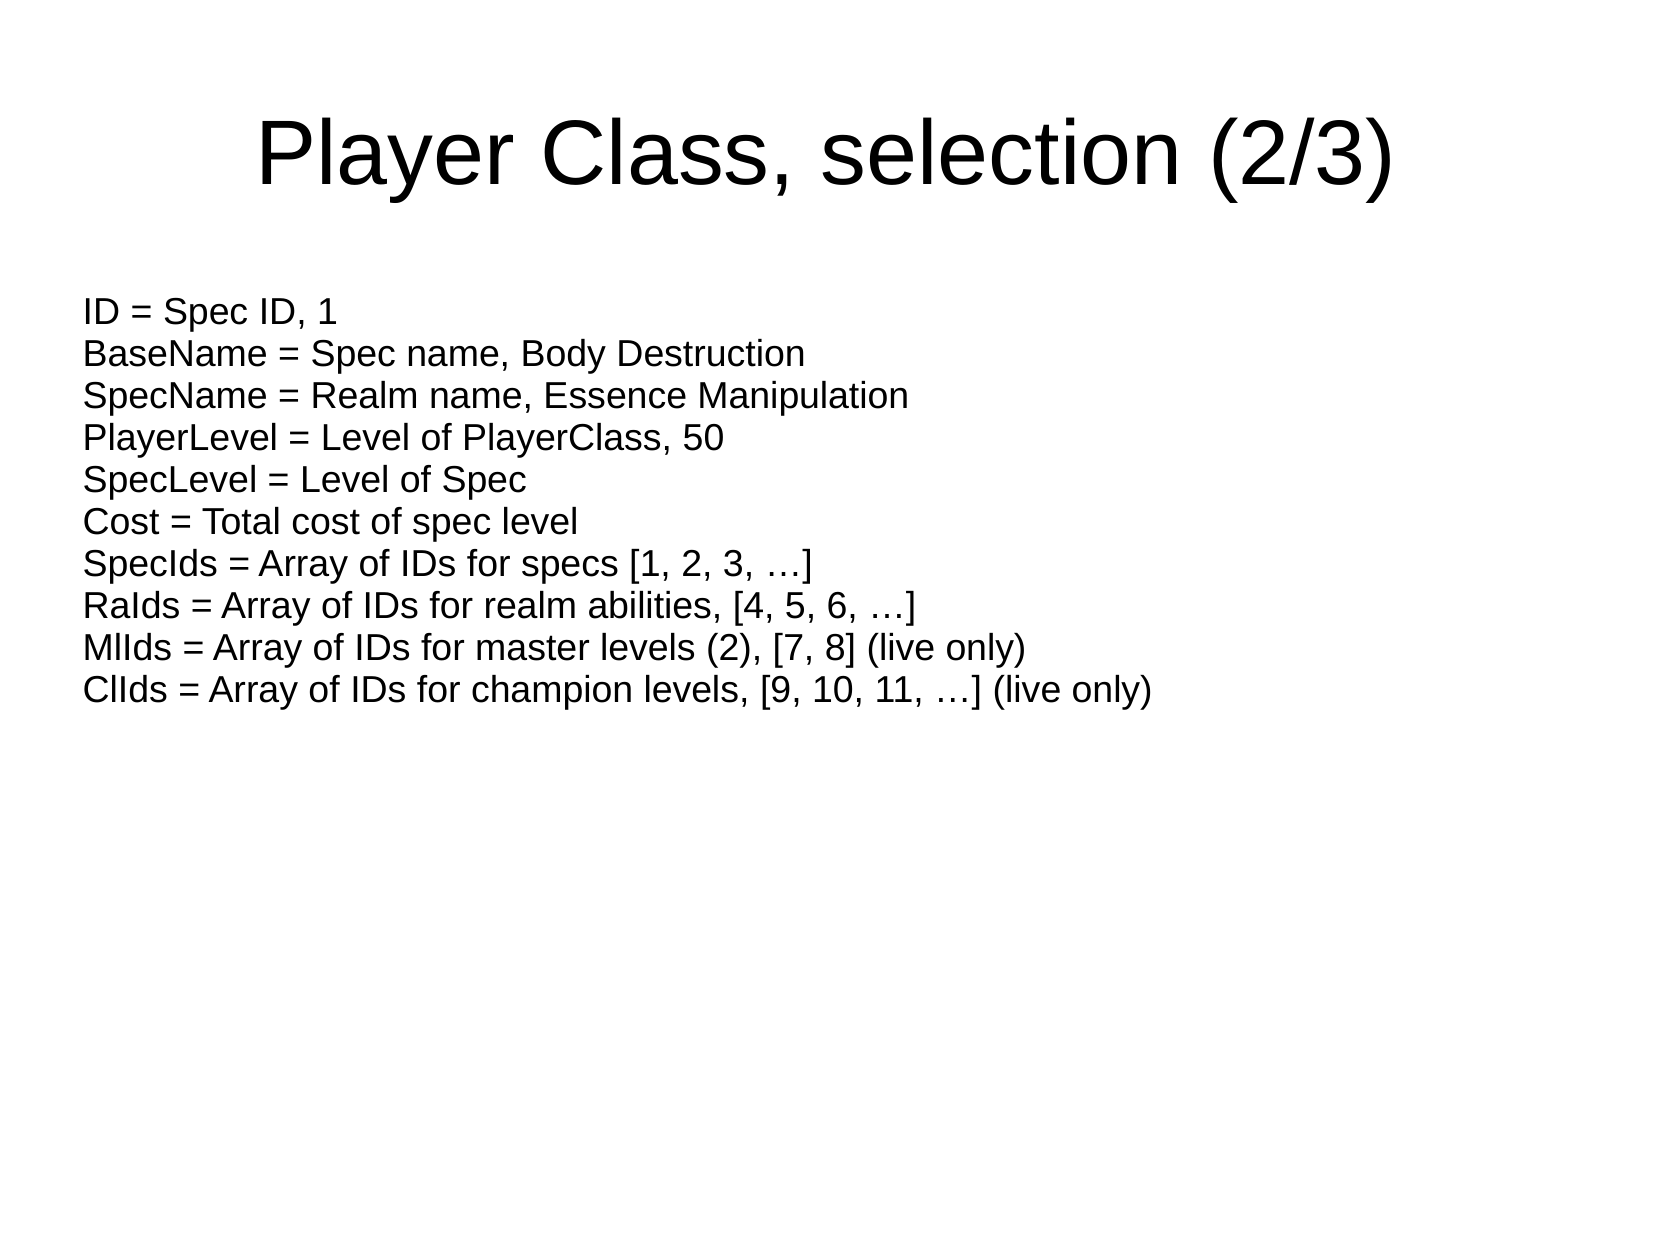

# Player Class, selection (2/3)
ID = Spec ID, 1
BaseName = Spec name, Body Destruction
SpecName = Realm name, Essence Manipulation
PlayerLevel = Level of PlayerClass, 50
SpecLevel = Level of Spec
Cost = Total cost of spec level
SpecIds = Array of IDs for specs [1, 2, 3, …]
RaIds = Array of IDs for realm abilities, [4, 5, 6, …]
MlIds = Array of IDs for master levels (2), [7, 8] (live only)
ClIds = Array of IDs for champion levels, [9, 10, 11, …] (live only)